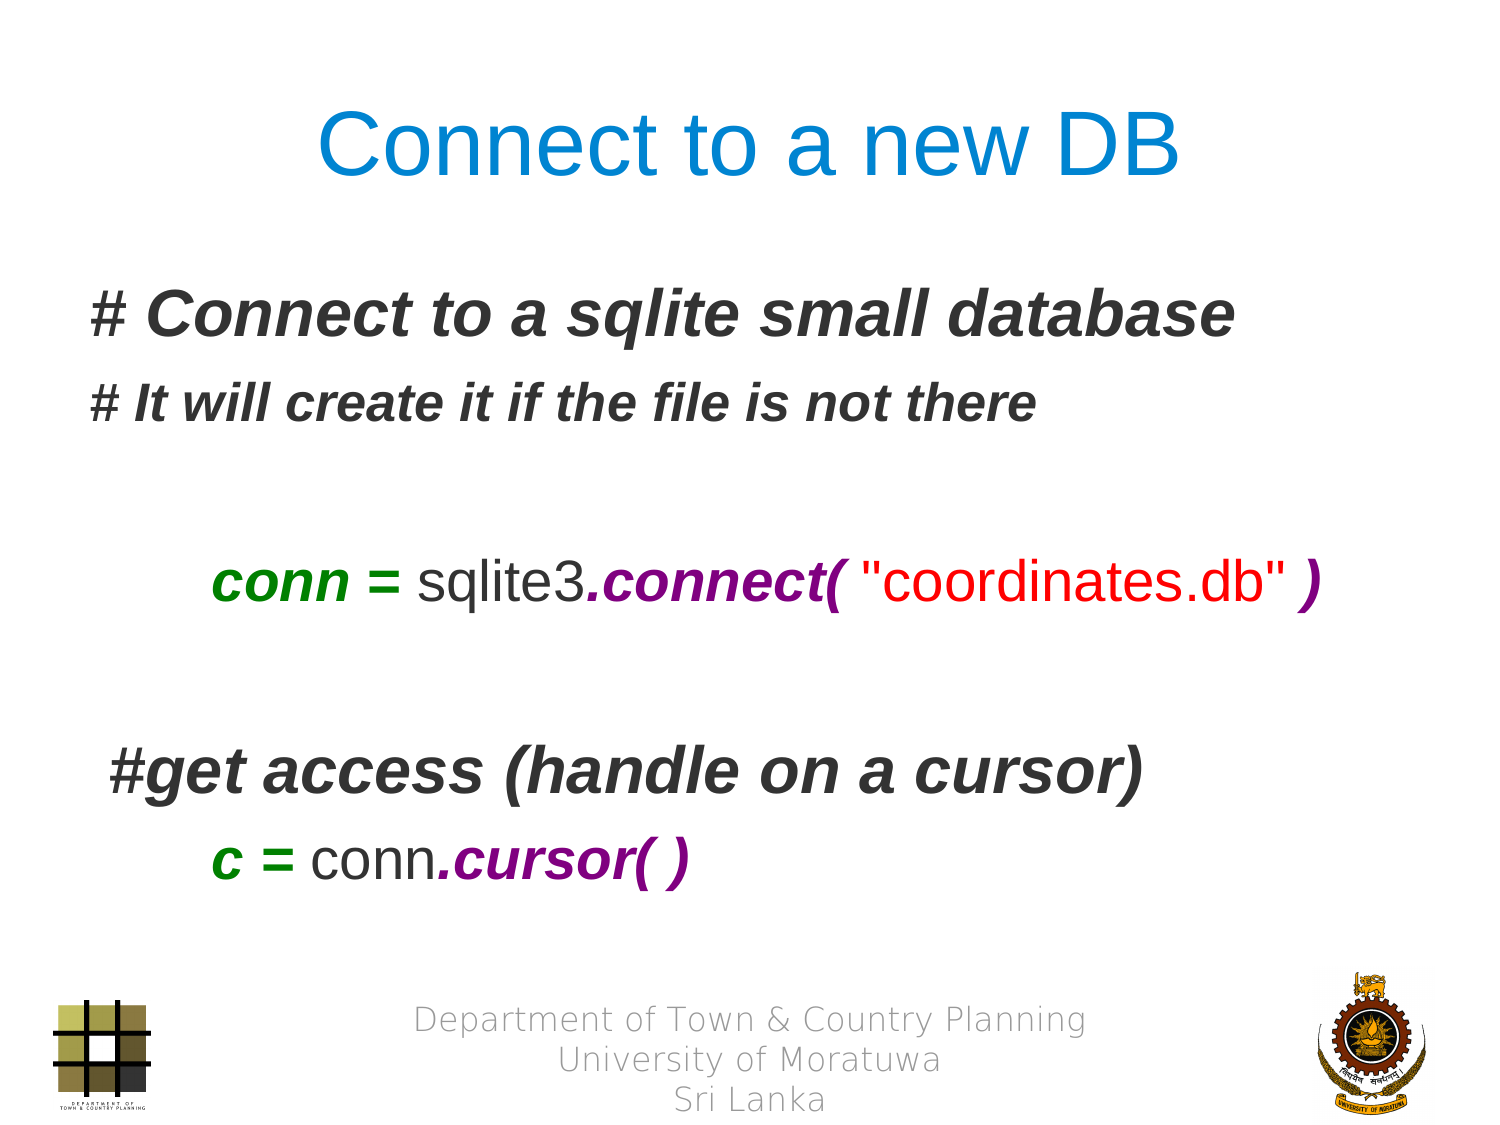

# Connect to a new DB
# Connect to a sqlite small database
# It will create it if the file is not there
conn = sqlite3.connect( "coordinates.db" )
 #get access (handle on a cursor)
c = conn.cursor( )